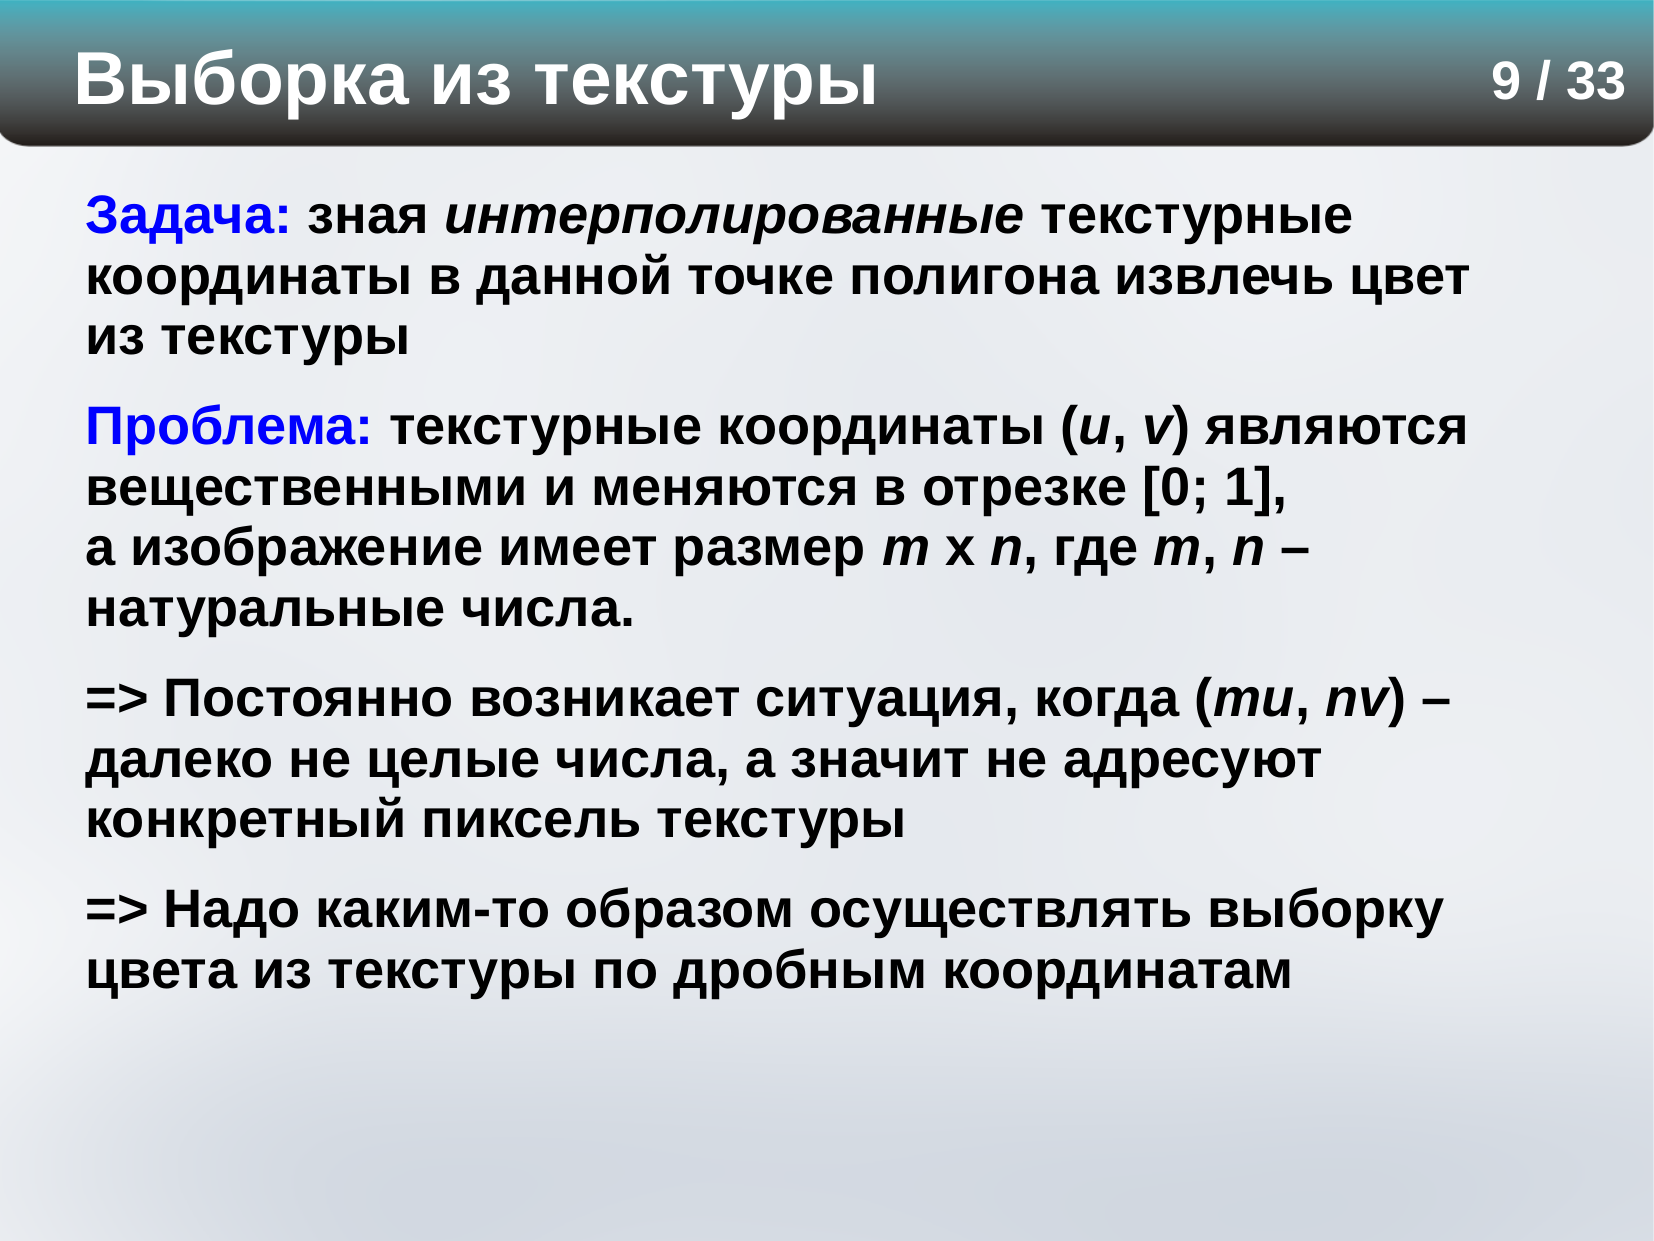

Выборка из текстуры
Задача: зная интерполированные текстурные координаты в данной точке полигона извлечь цвет
из текстуры
Проблема: текстурные координаты (u, v) являются вещественными и меняются в отрезке [0; 1],
а изображение имеет размер m x n, где m, n – натуральные числа.
=> Постоянно возникает ситуация, когда (mu, nv) – далеко не целые числа, а значит не адресуют конкретный пиксель текстуры
=> Надо каким-то образом осуществлять выборку цвета из текстуры по дробным координатам